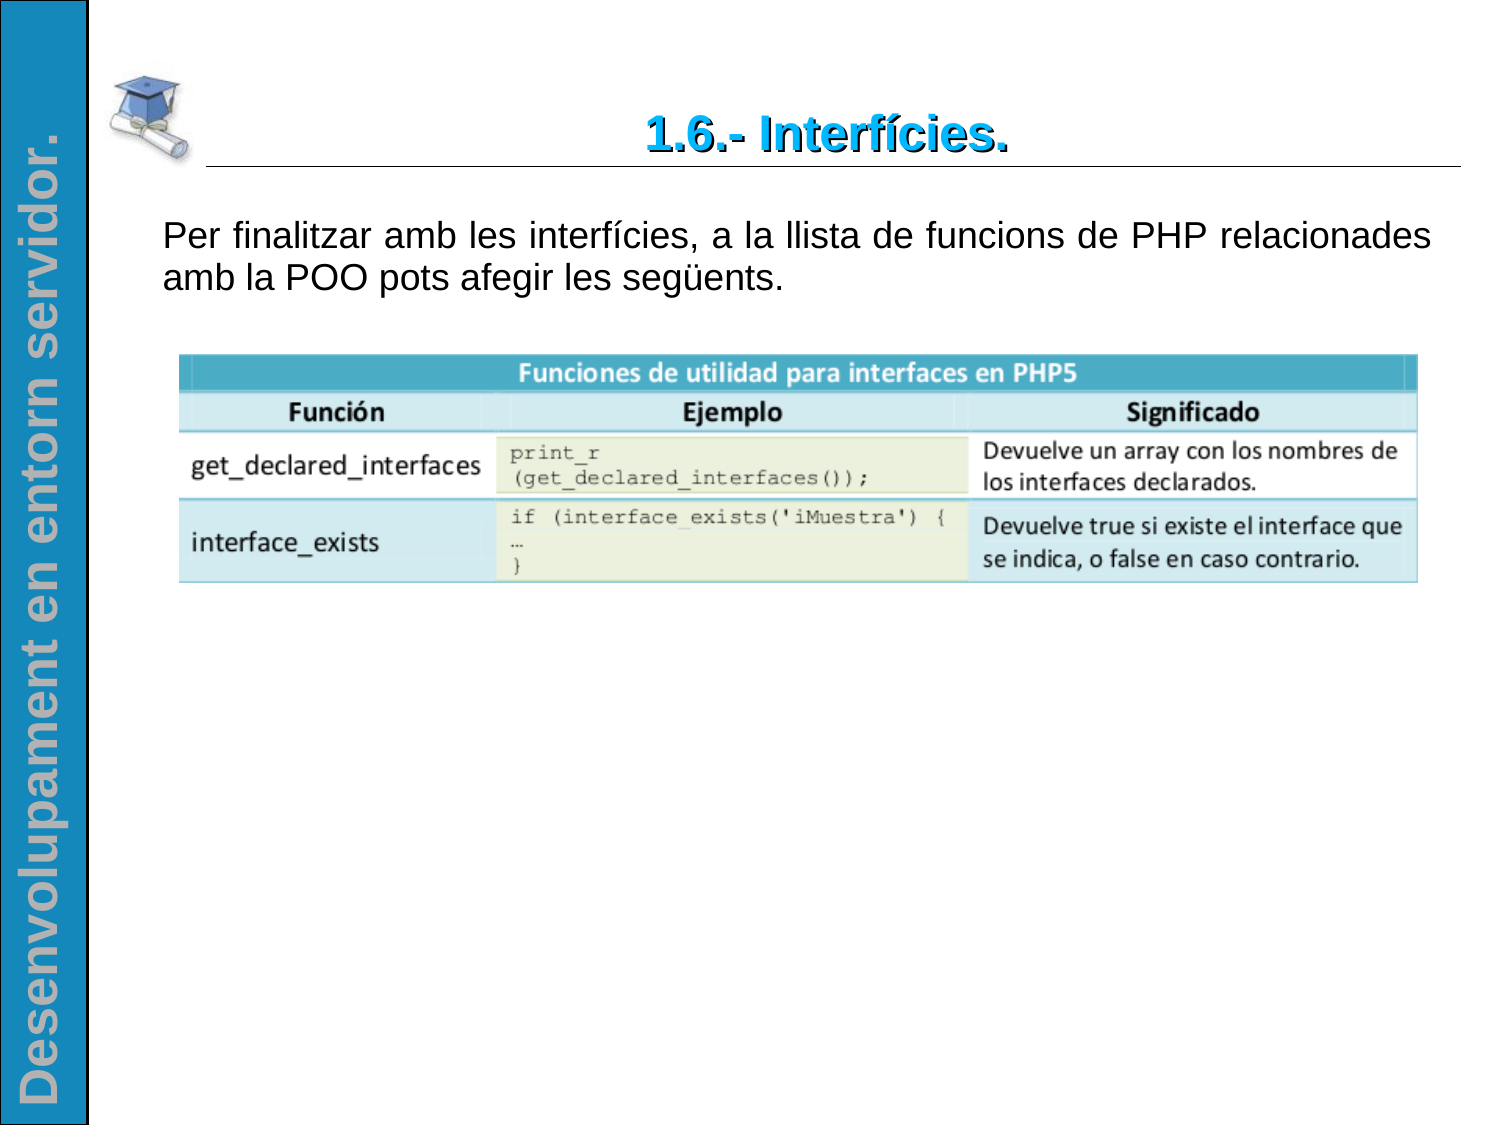

# 1.6.- Interfícies.
Per finalitzar amb les interfícies, a la llista de funcions de PHP relacionades amb la POO pots afegir les següents.